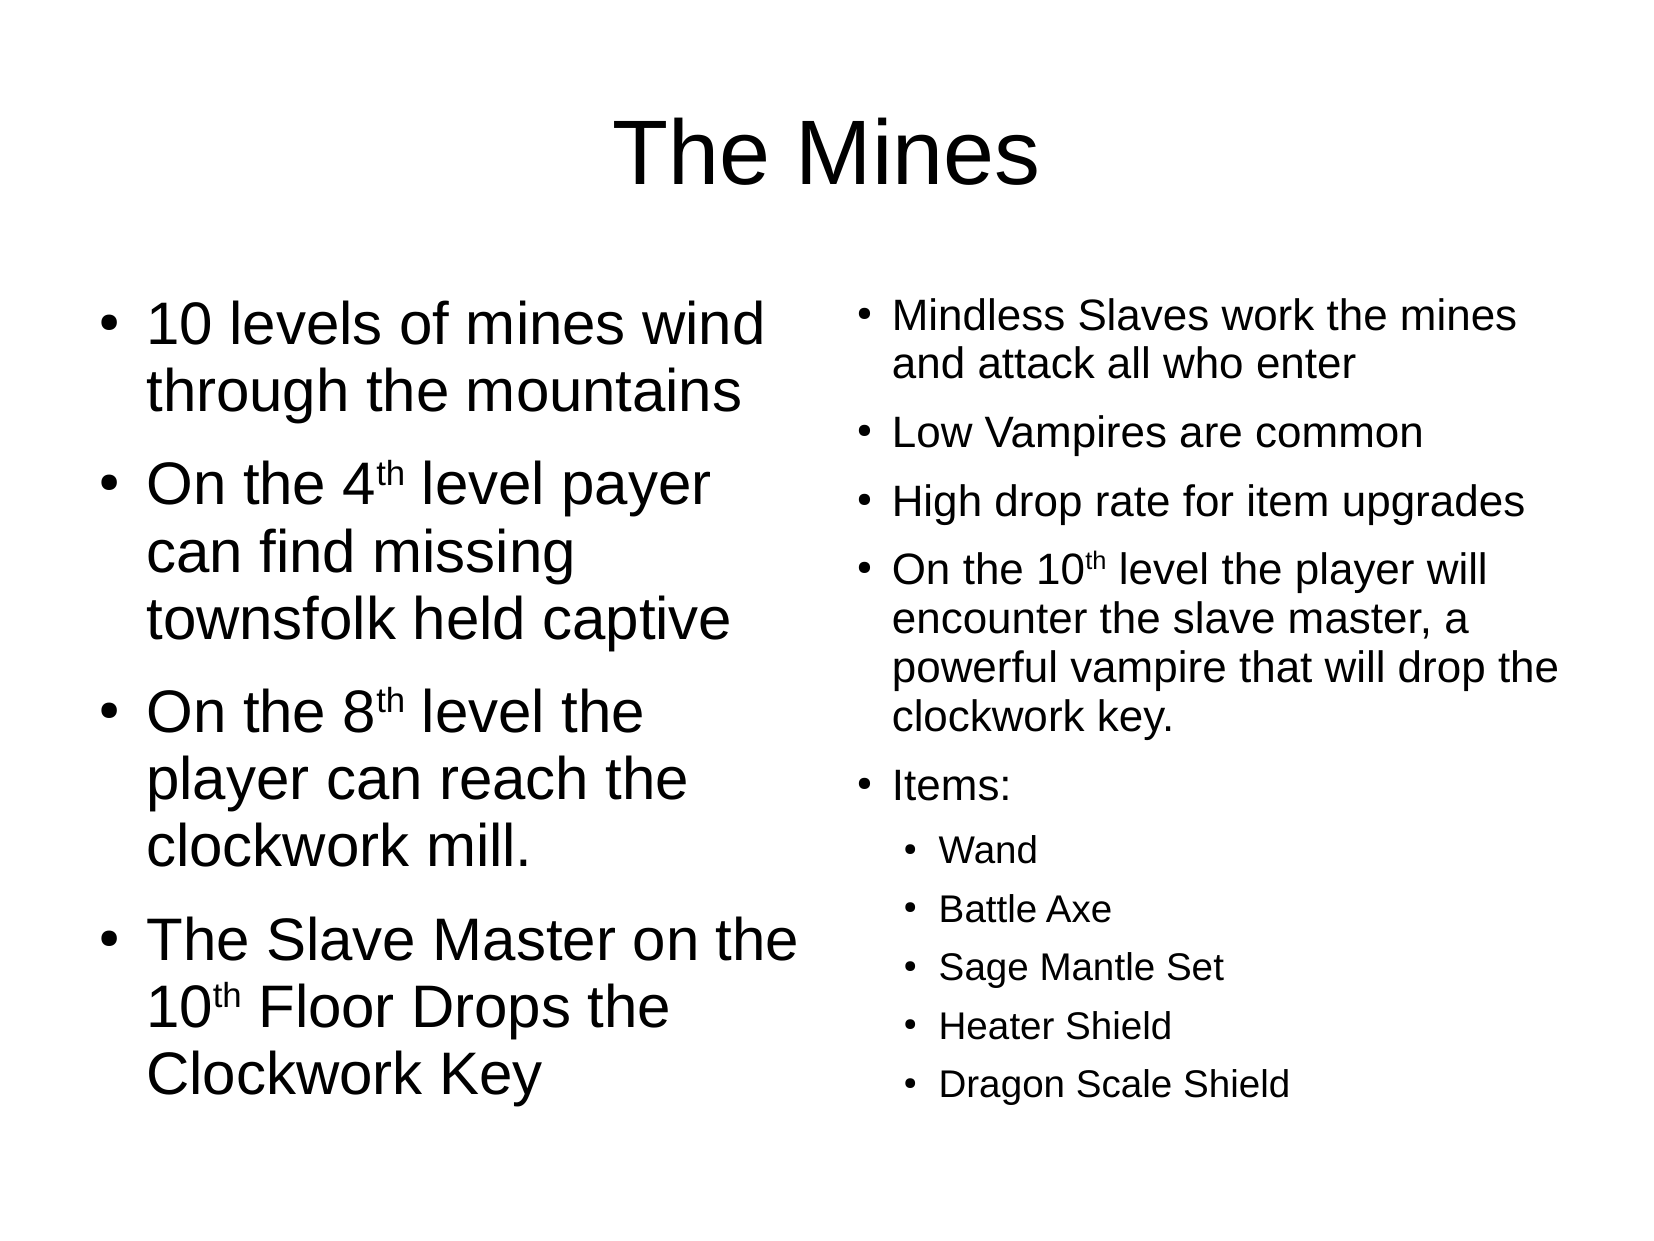

# The Mines
10 levels of mines wind through the mountains
On the 4th level payer can find missing townsfolk held captive
On the 8th level the player can reach the clockwork mill.
The Slave Master on the 10th Floor Drops the Clockwork Key
Mindless Slaves work the mines and attack all who enter
Low Vampires are common
High drop rate for item upgrades
On the 10th level the player will encounter the slave master, a powerful vampire that will drop the clockwork key.
Items:
Wand
Battle Axe
Sage Mantle Set
Heater Shield
Dragon Scale Shield